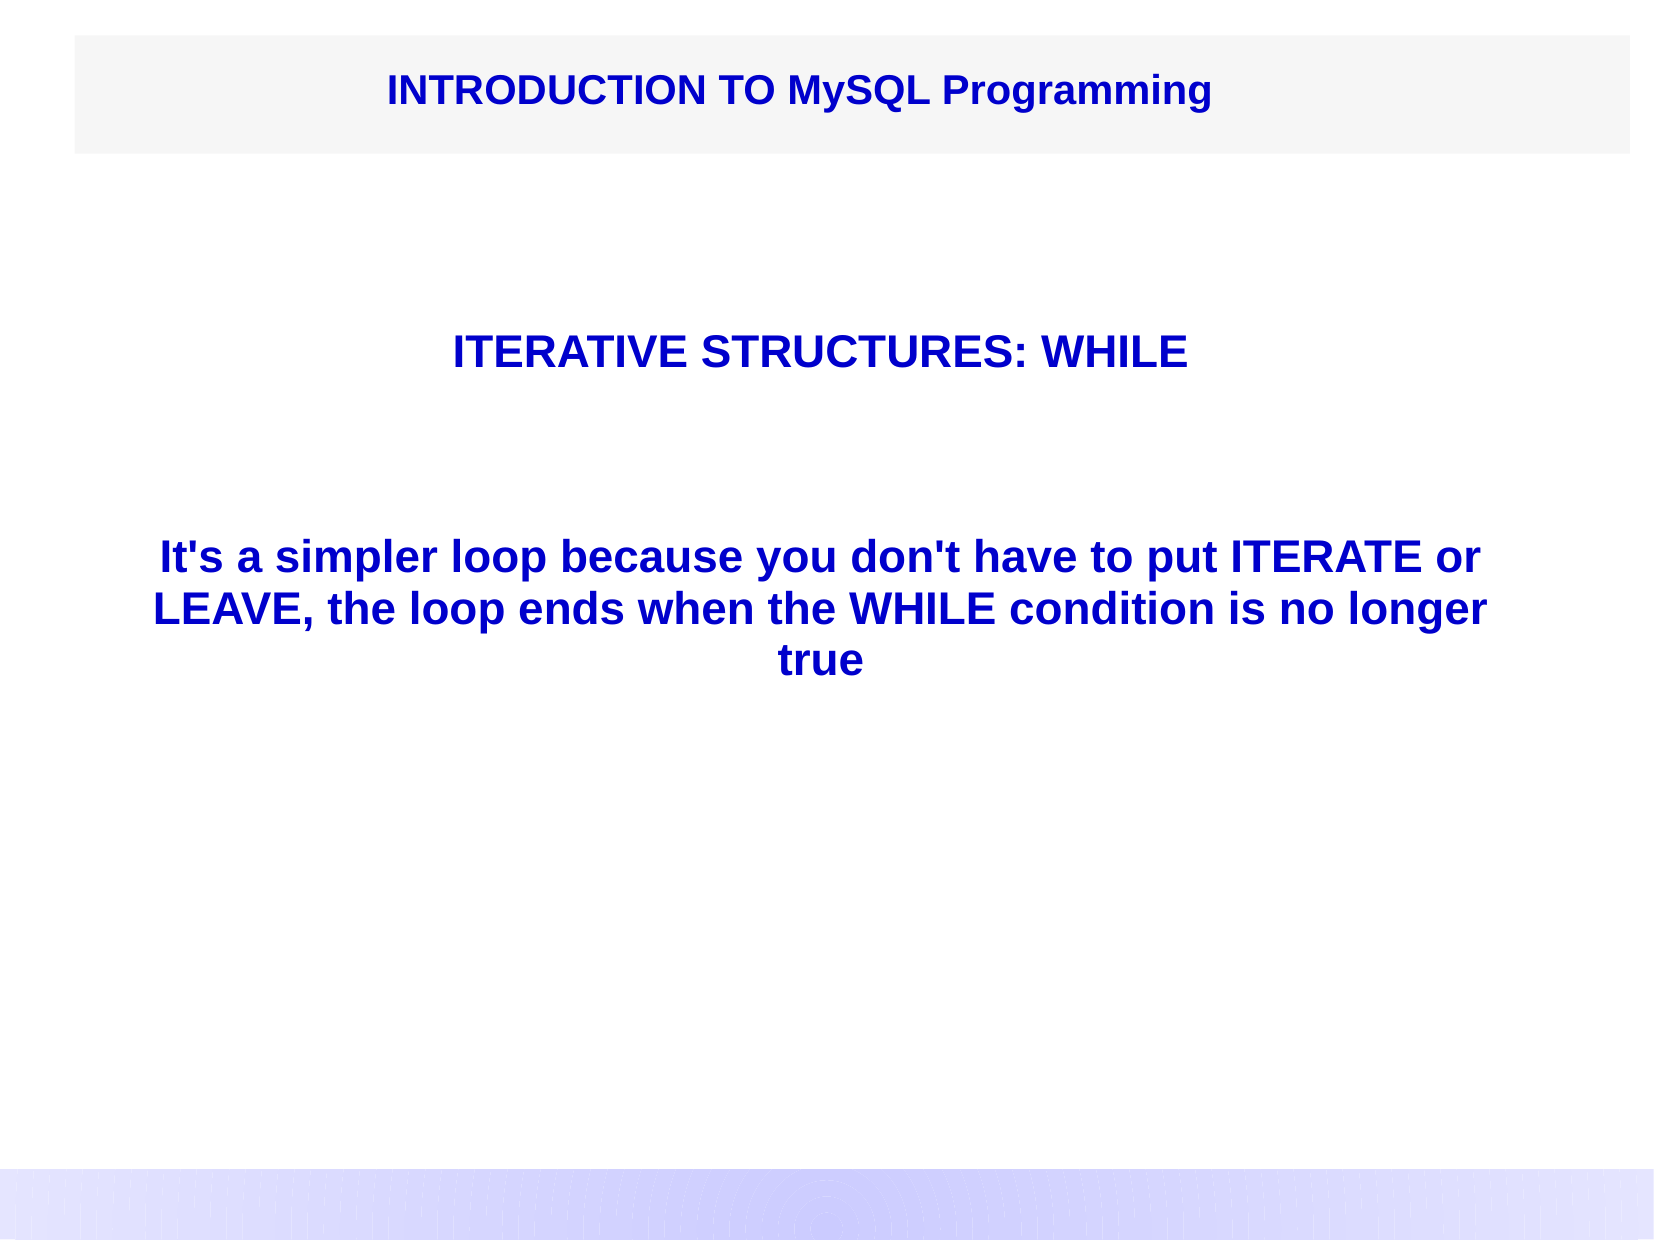

INTRODUCTION TO MySQL Programming
ITERATIVE STRUCTURES: WHILE
It's a simpler loop because you don't have to put ITERATE or LEAVE, the loop ends when the WHILE condition is no longer true